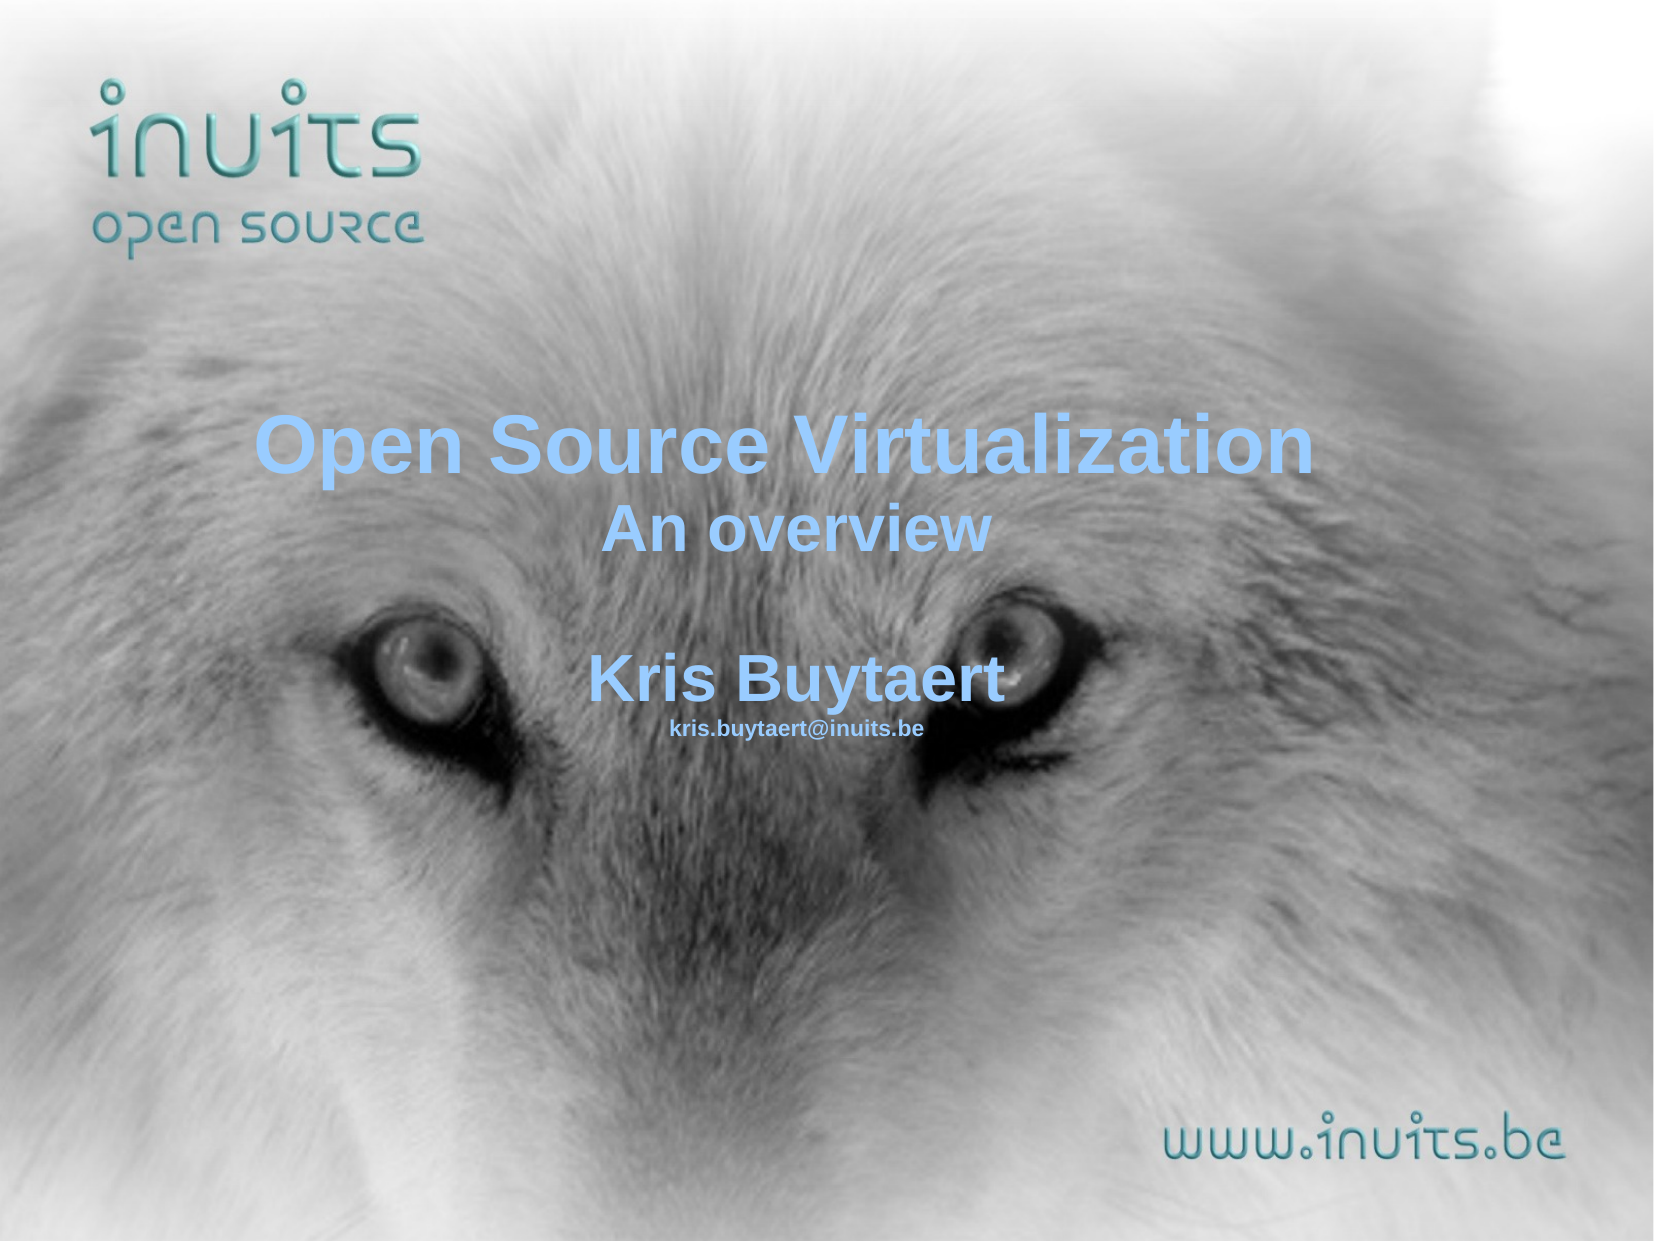

# Open Source Virtualization An overview Kris Buytaert kris.buytaert@inuits.be